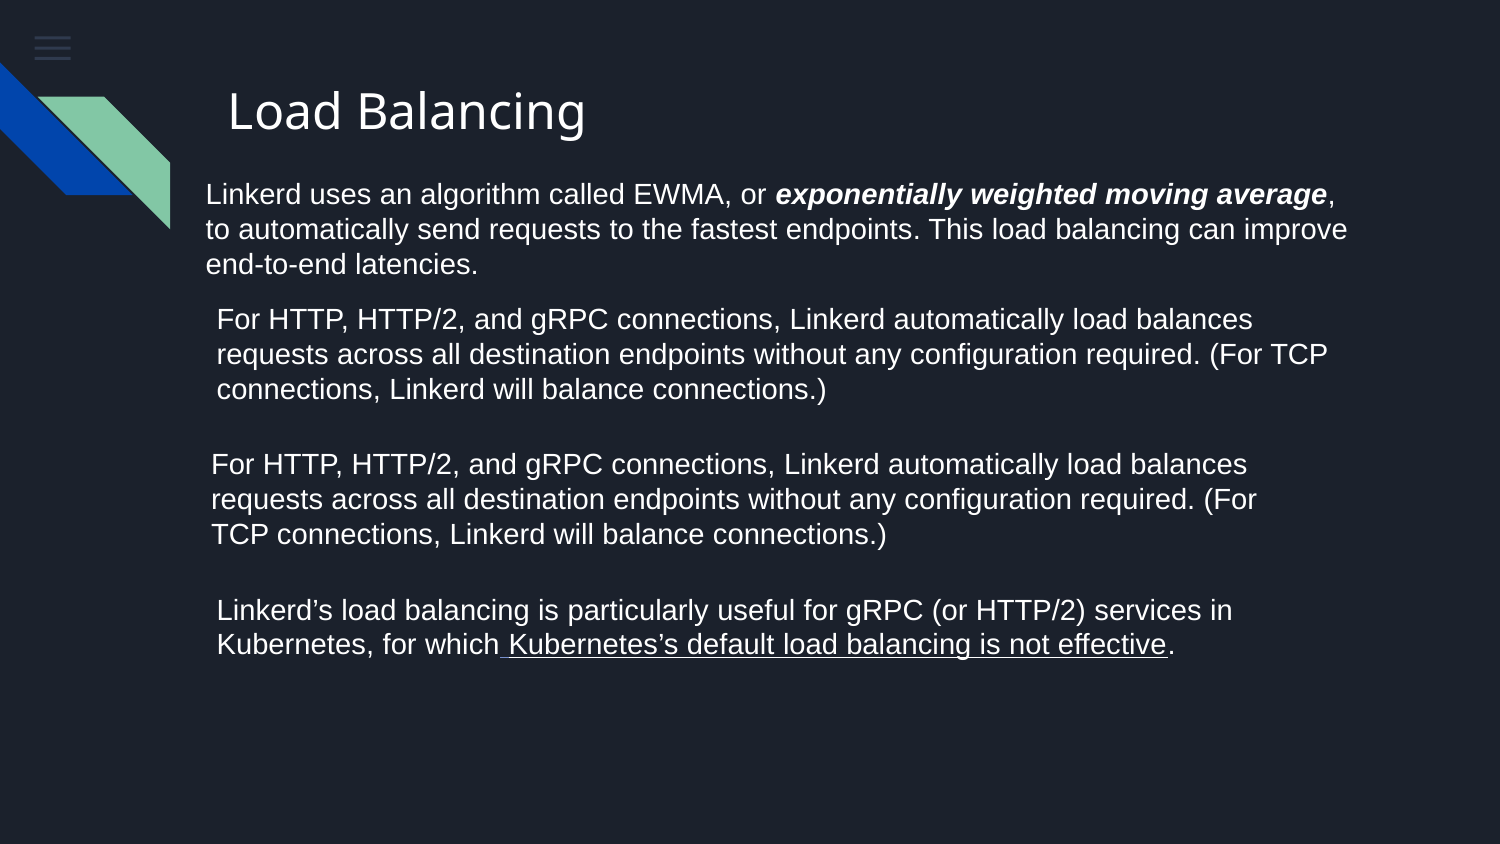

# Load Balancing
Linkerd uses an algorithm called EWMA, or exponentially weighted moving average, to automatically send requests to the fastest endpoints. This load balancing can improve end-to-end latencies.
For HTTP, HTTP/2, and gRPC connections, Linkerd automatically load balances requests across all destination endpoints without any configuration required. (For TCP connections, Linkerd will balance connections.)
For HTTP, HTTP/2, and gRPC connections, Linkerd automatically load balances requests across all destination endpoints without any configuration required. (For TCP connections, Linkerd will balance connections.)
Linkerd’s load balancing is particularly useful for gRPC (or HTTP/2) services in Kubernetes, for which Kubernetes’s default load balancing is not effective.